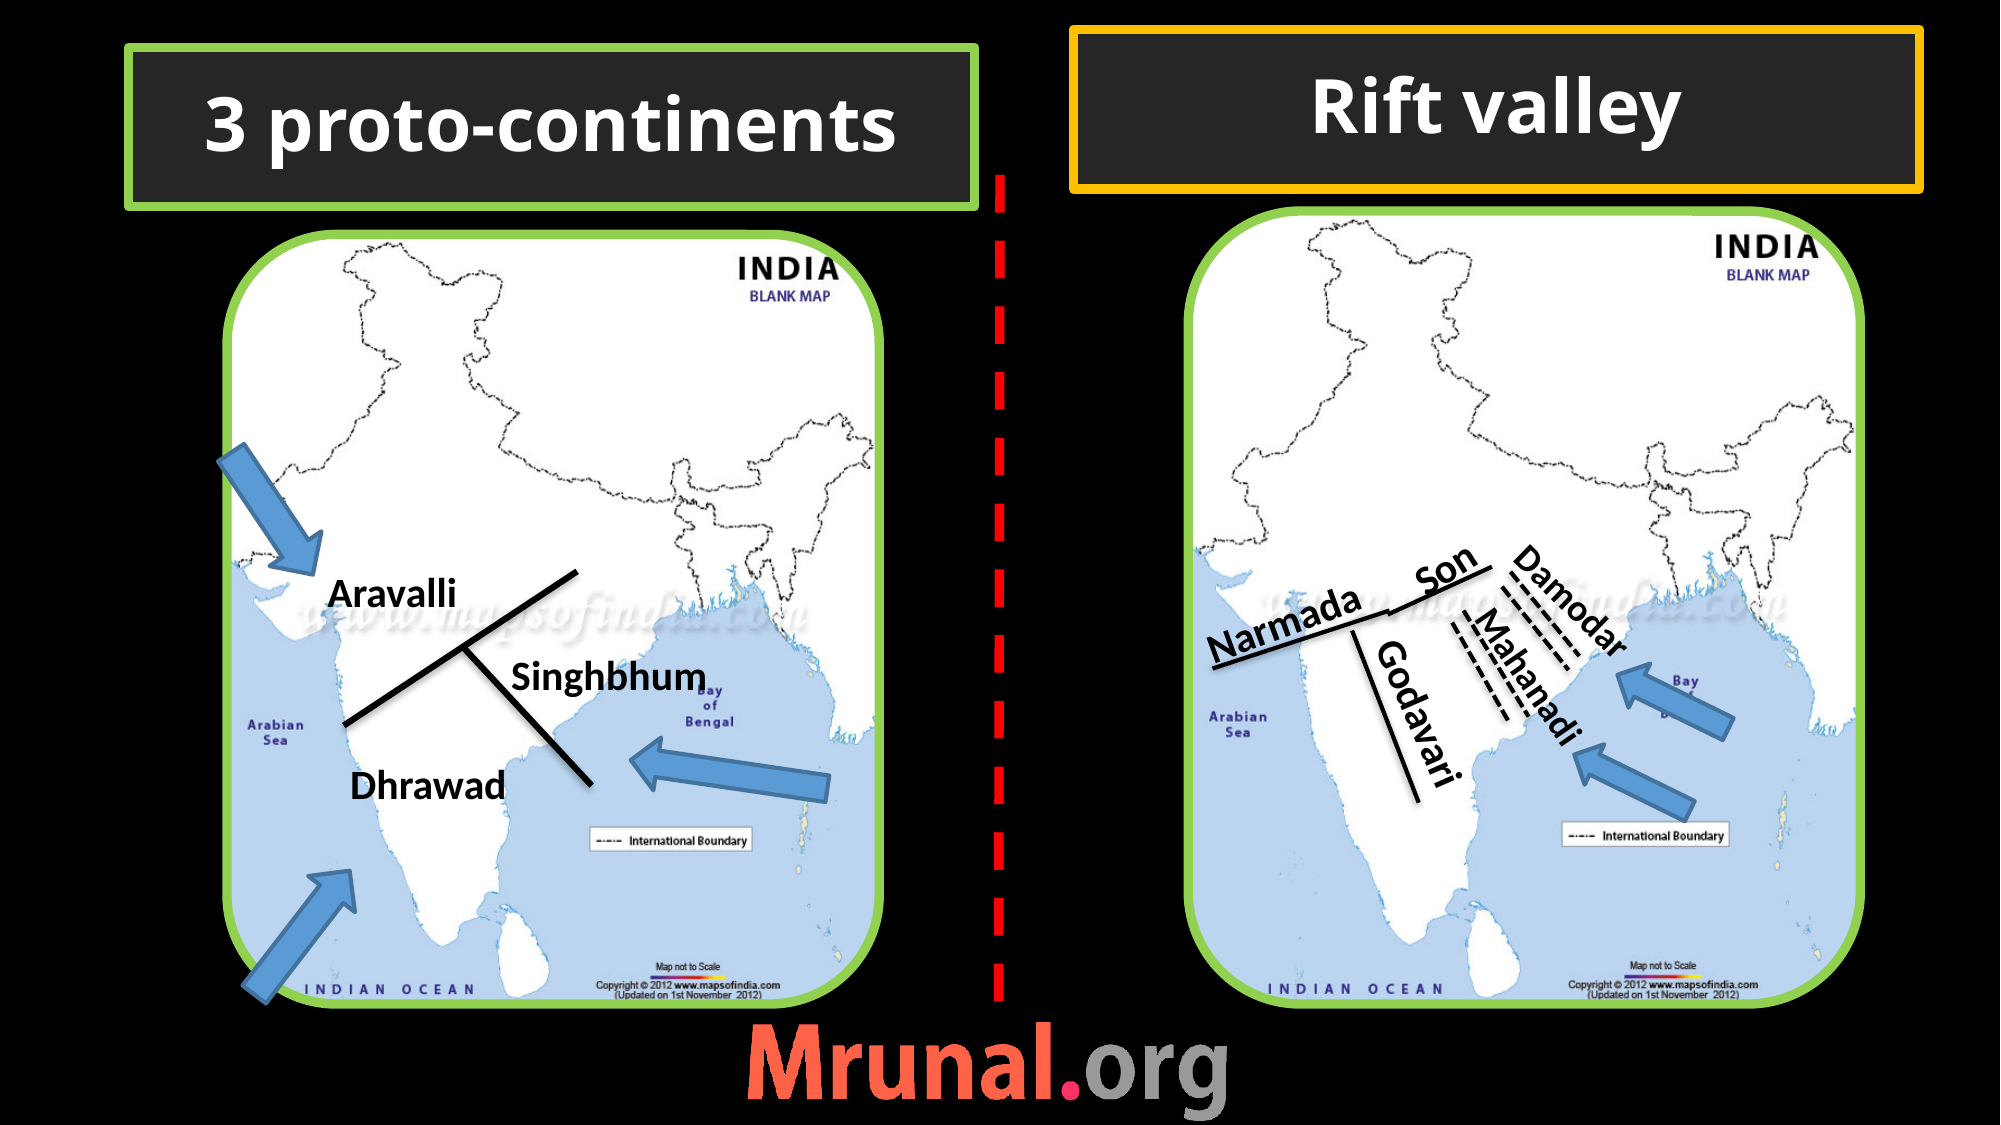

Rift valley
# 3 proto-continents
Son
Aravalli
Narmada
Damodar
Singhbhum
Mahanadi
Godavari
Dhrawad